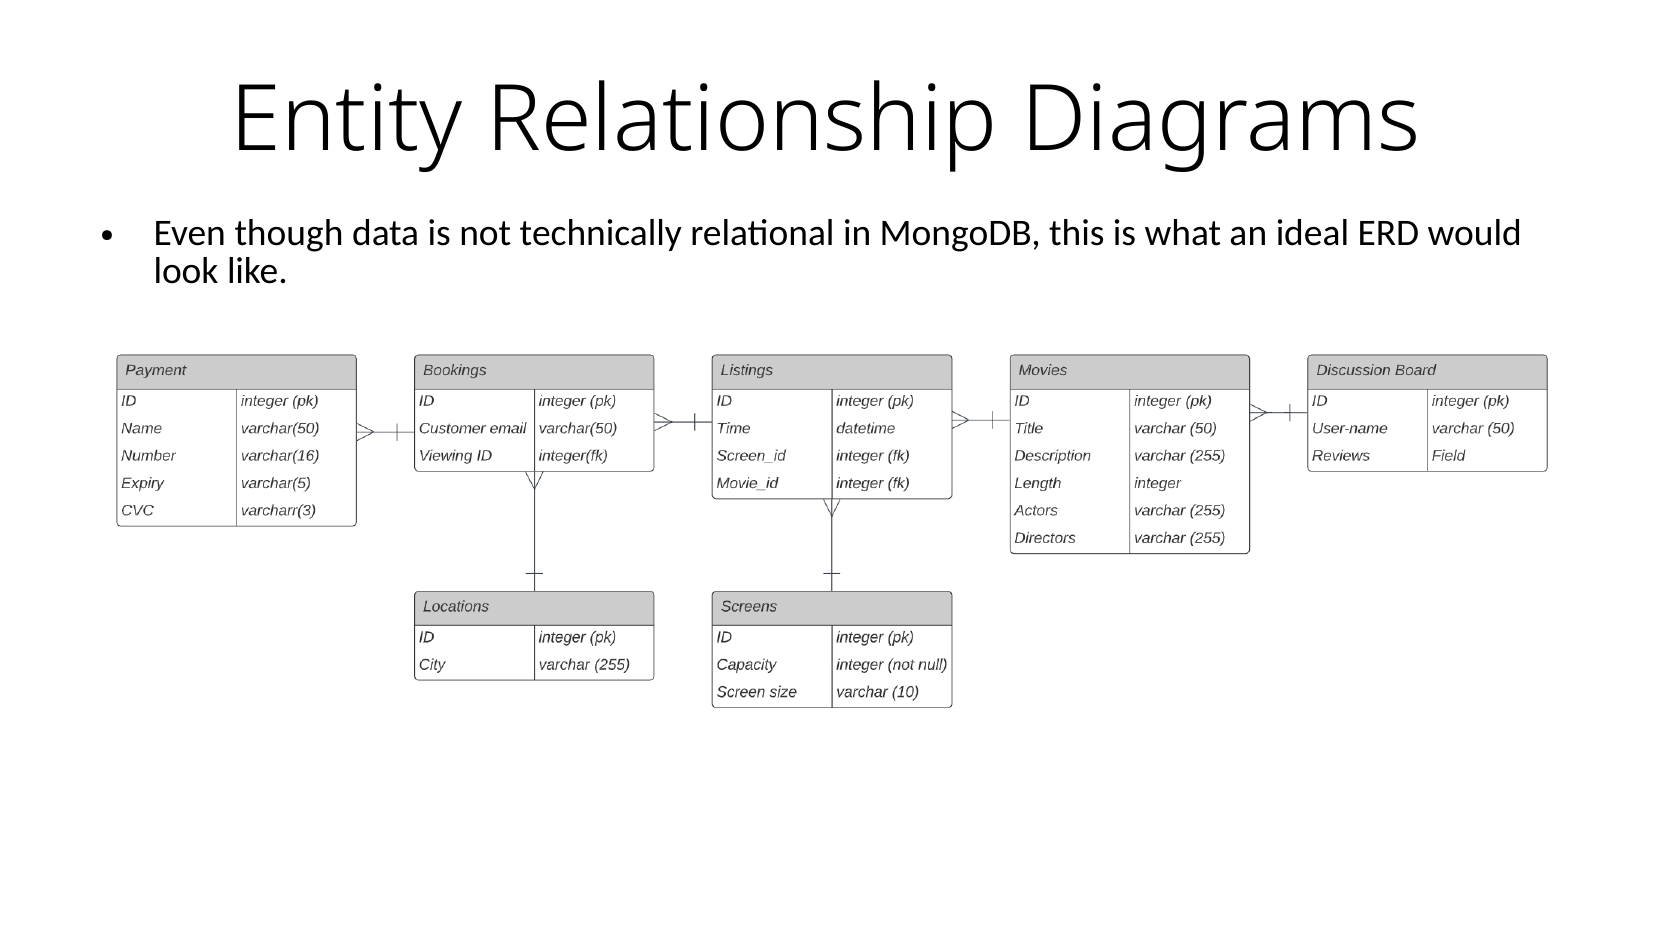

# Entity Relationship Diagrams
Even though data is not technically relational in MongoDB, this is what an ideal ERD would look like.